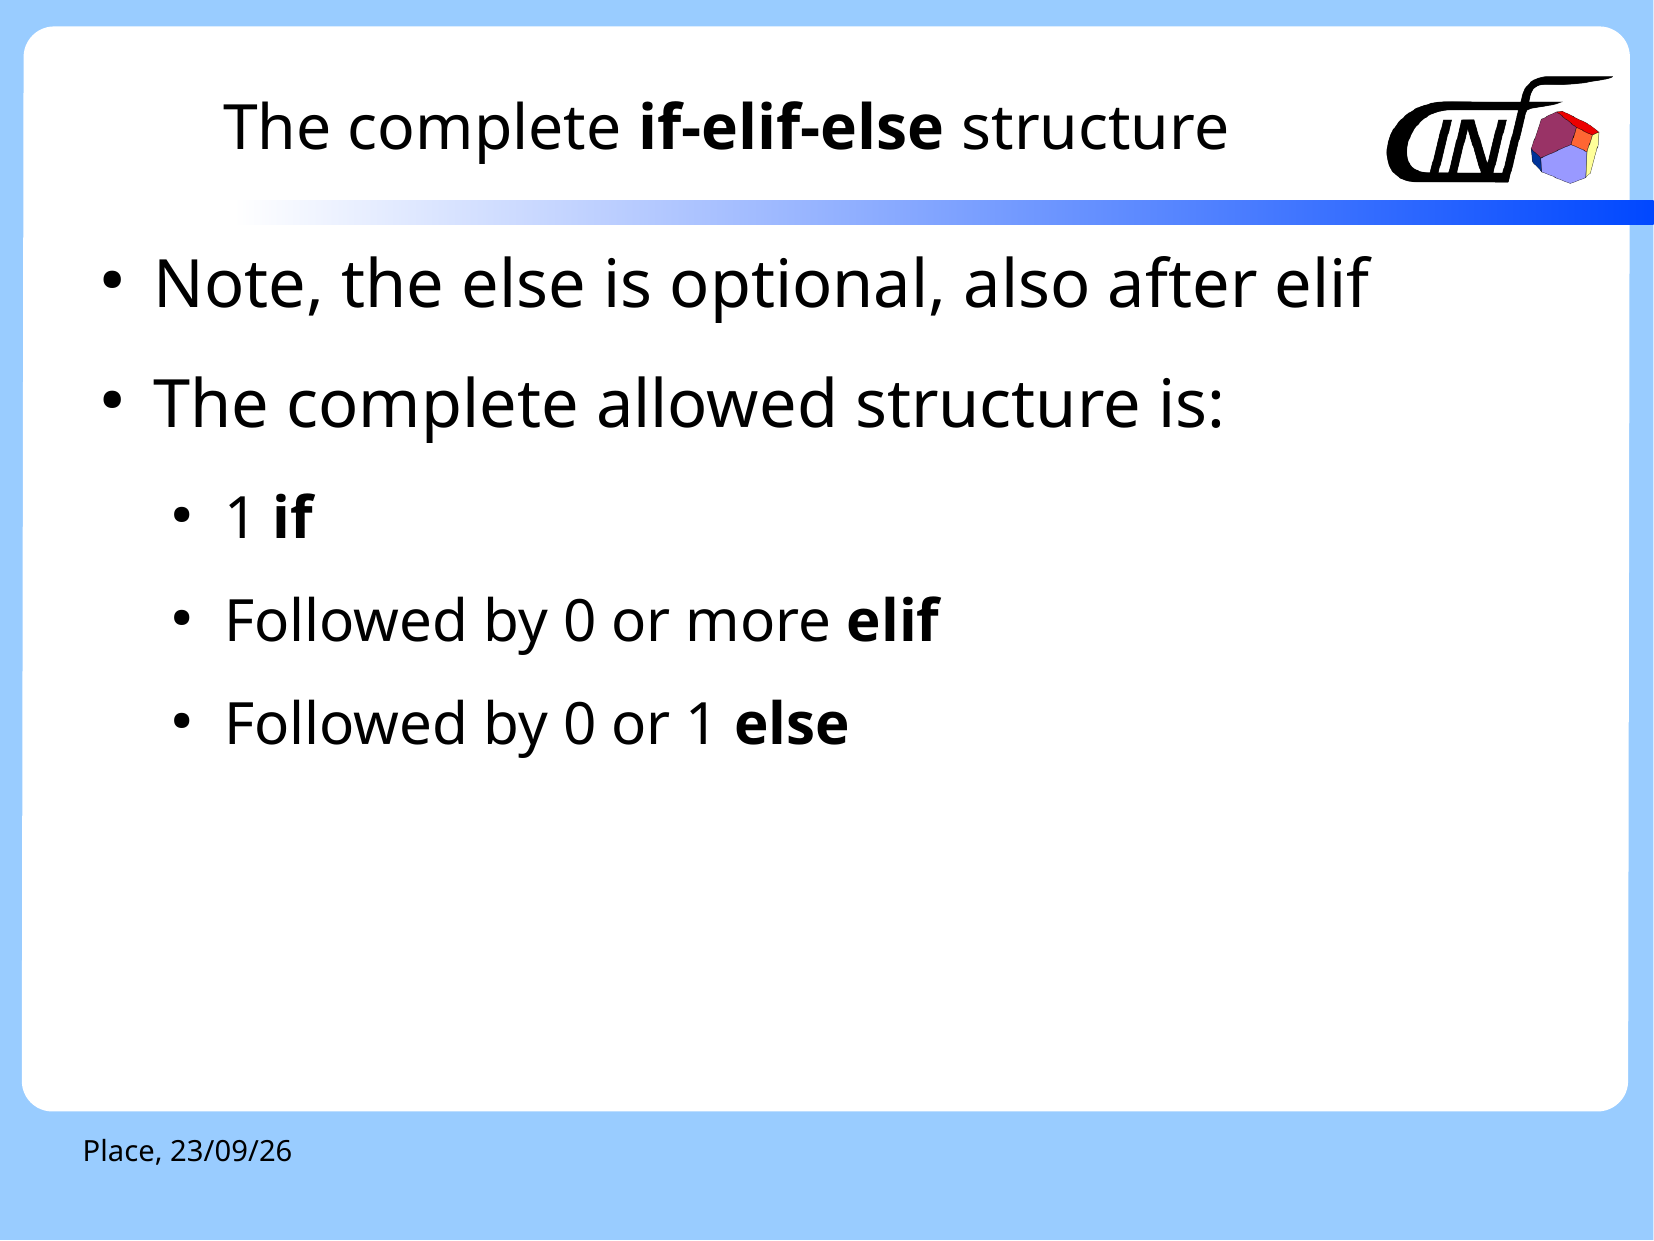

# The complete if-elif-else structure
Note, the else is optional, also after elif
The complete allowed structure is:
1 if
Followed by 0 or more elif
Followed by 0 or 1 else